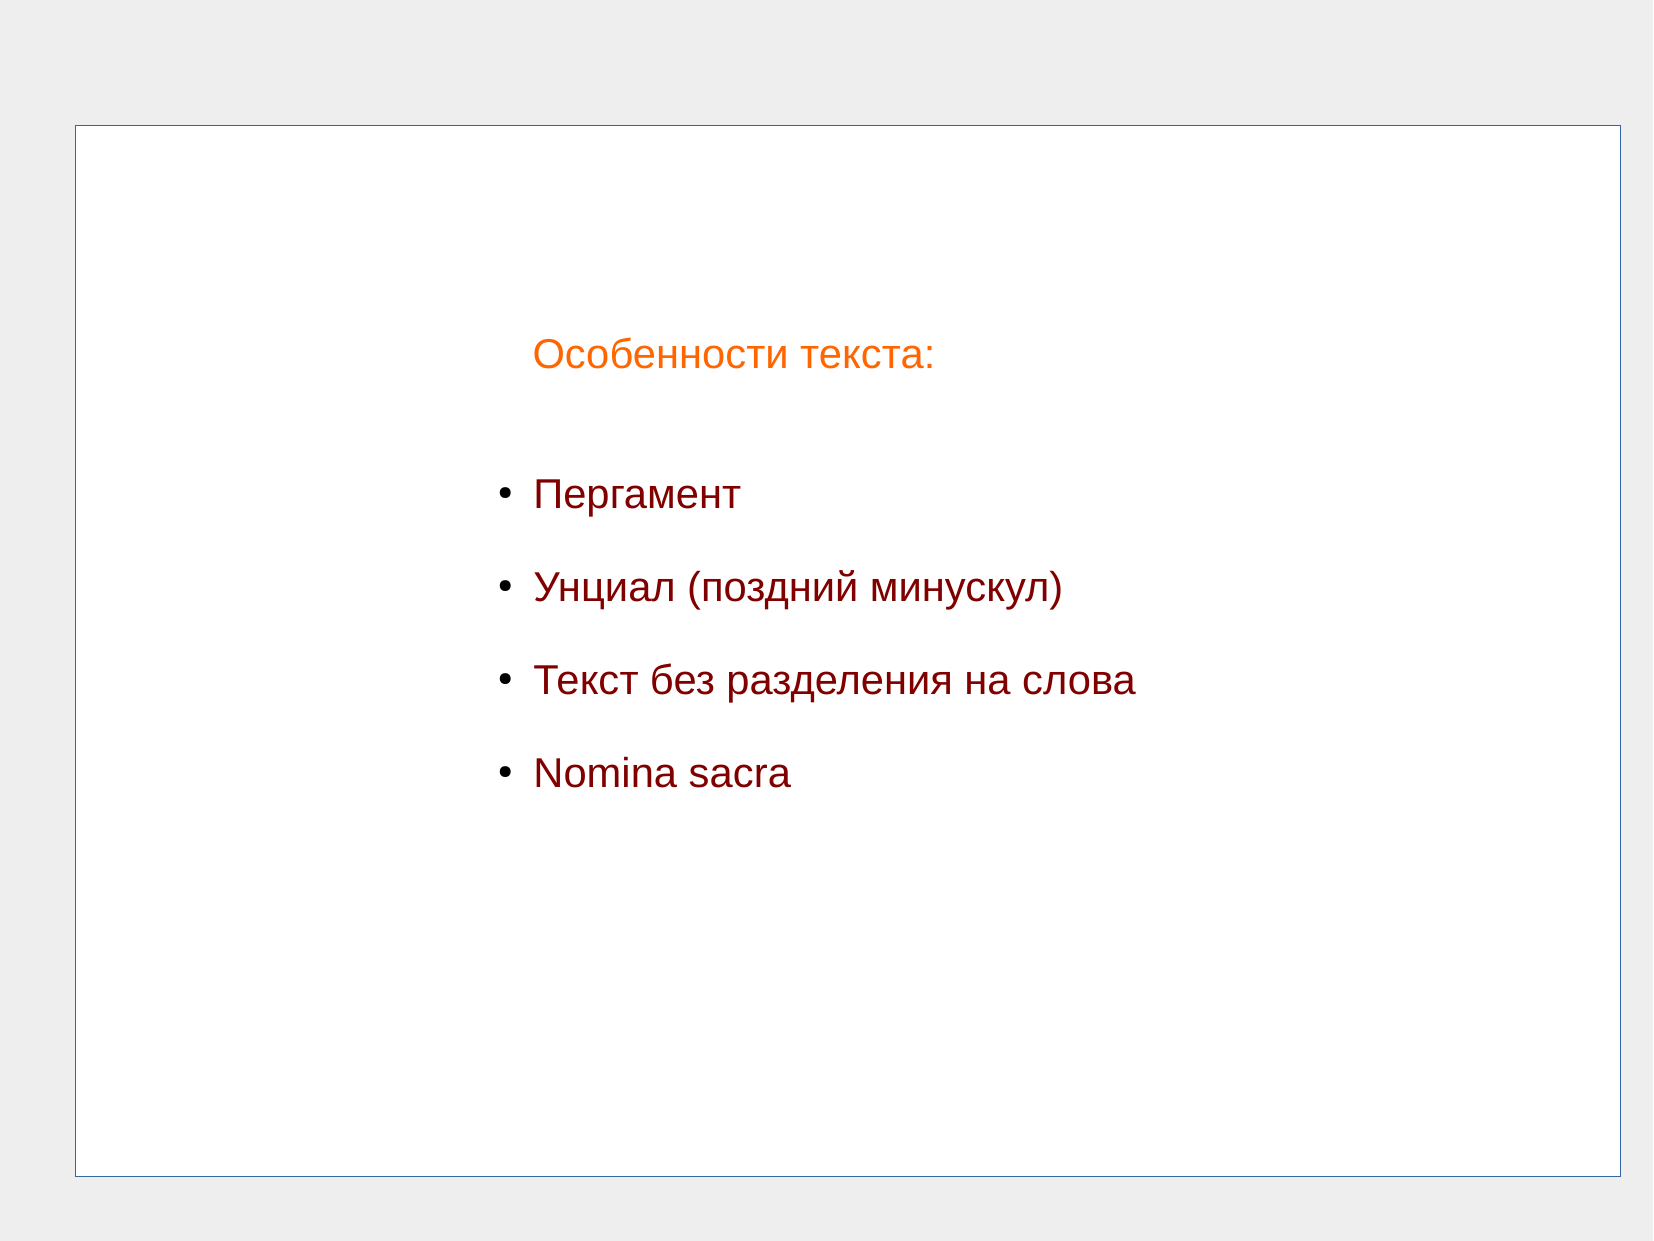

# Особенности текста:
Пергамент
Унциал (поздний минускул)
Текст без разделения на слова
Nomina sacra